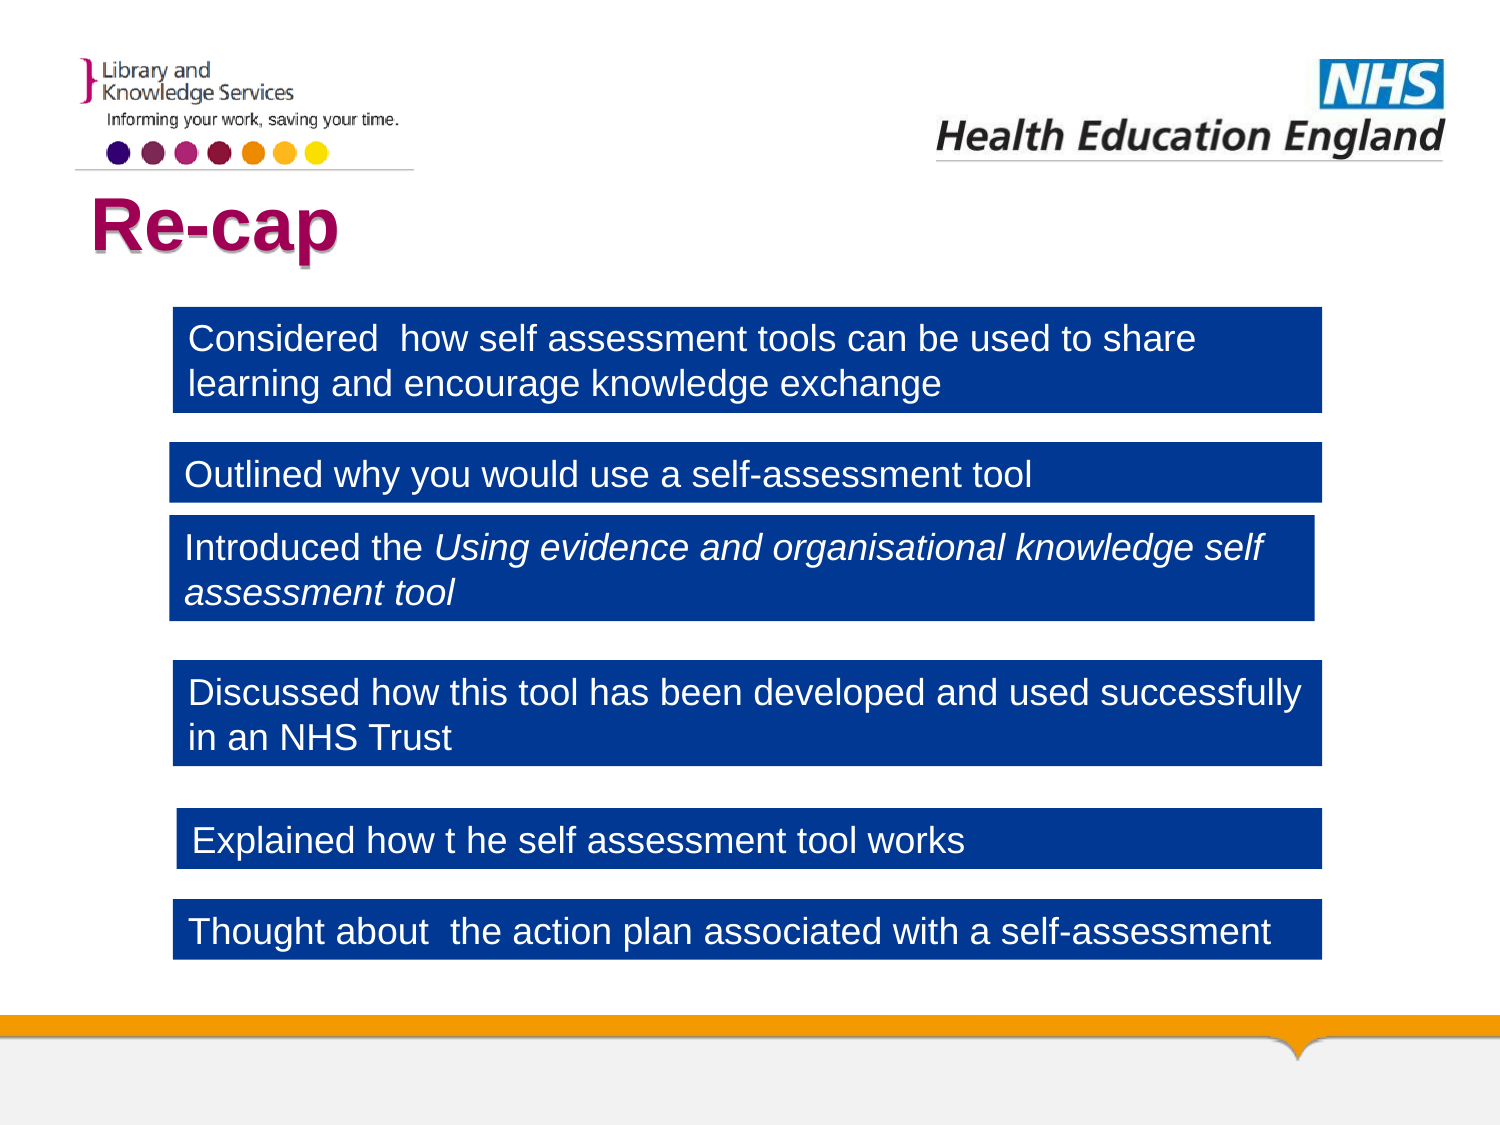

# Re-cap
Considered how self assessment tools can be used to share learning and encourage knowledge exchange
Outlined why you would use a self-assessment tool
Introduced the Using evidence and organisational knowledge self assessment tool
Discussed how this tool has been developed and used successfully in an NHS Trust
Explained how t he self assessment tool works
Thought about the action plan associated with a self-assessment